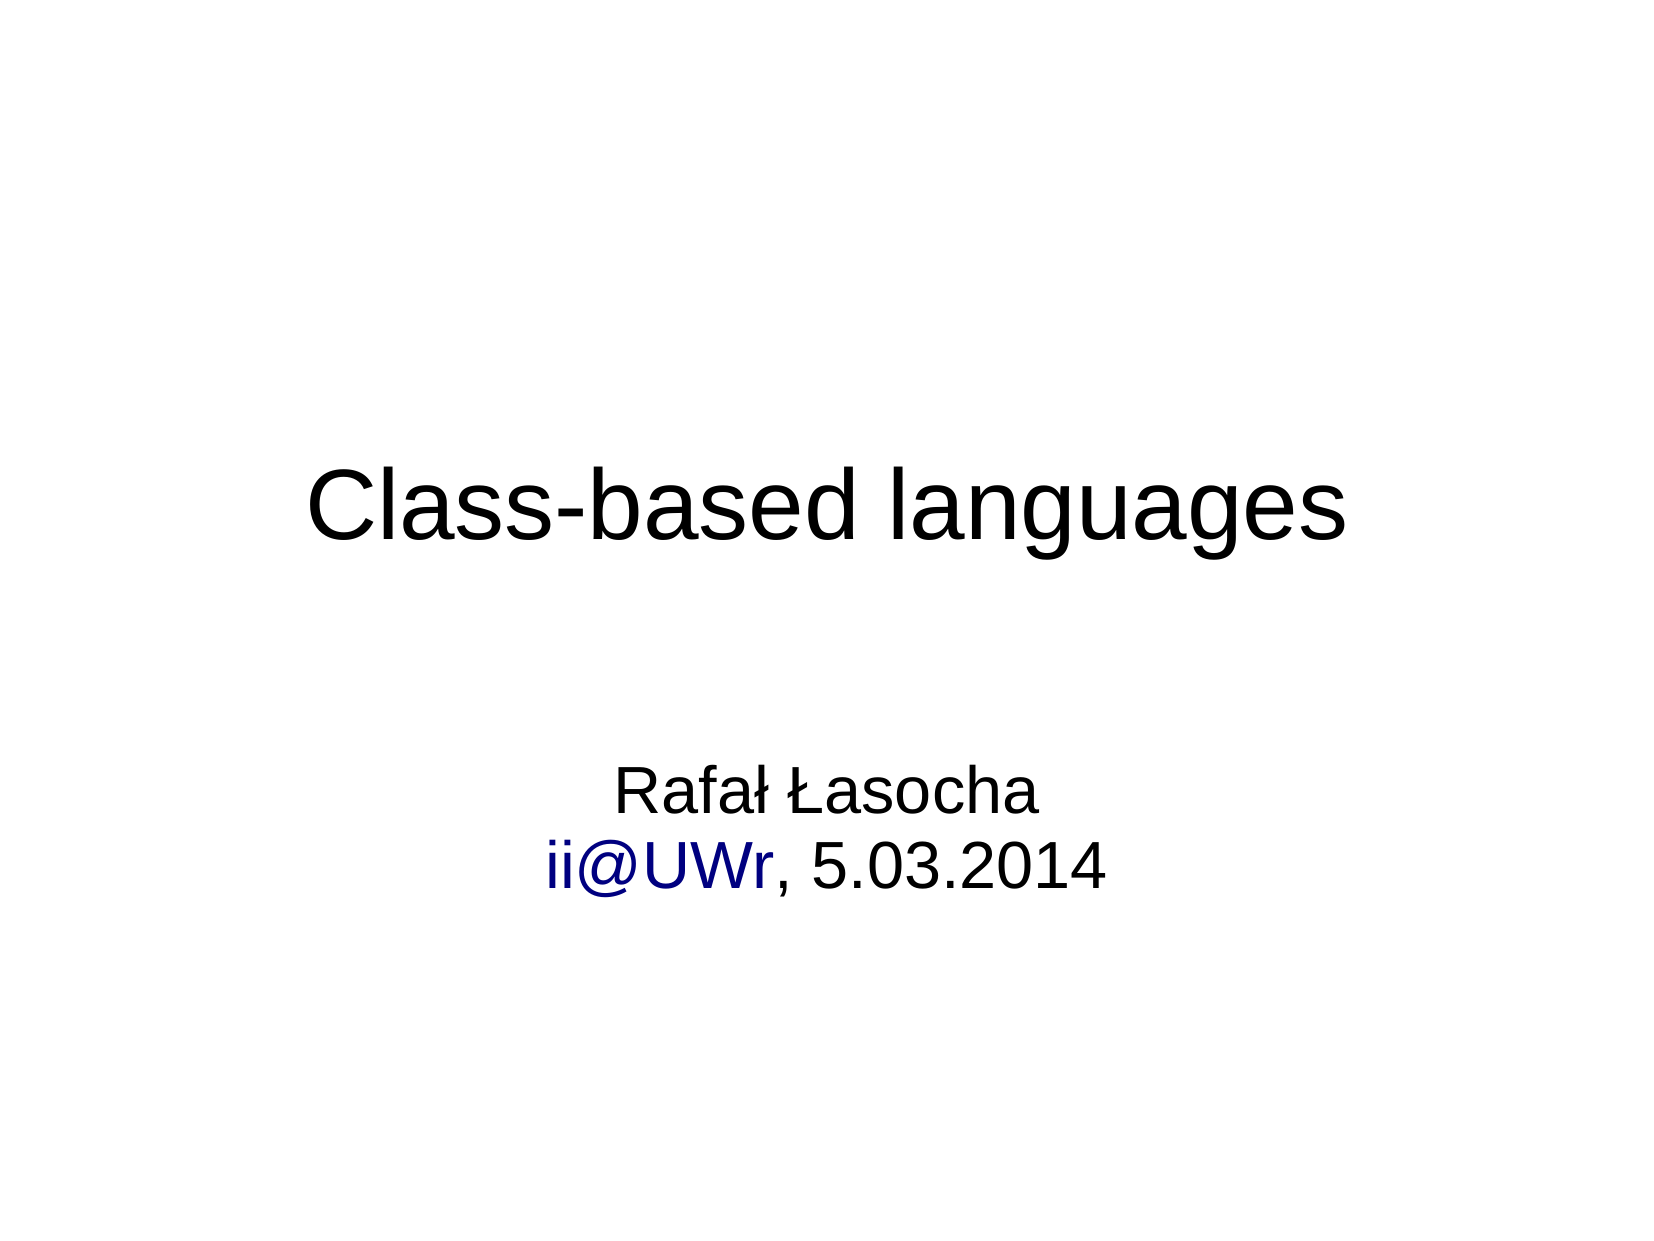

# Class-based languages
Rafał Łasocha
ii@UWr, 5.03.2014